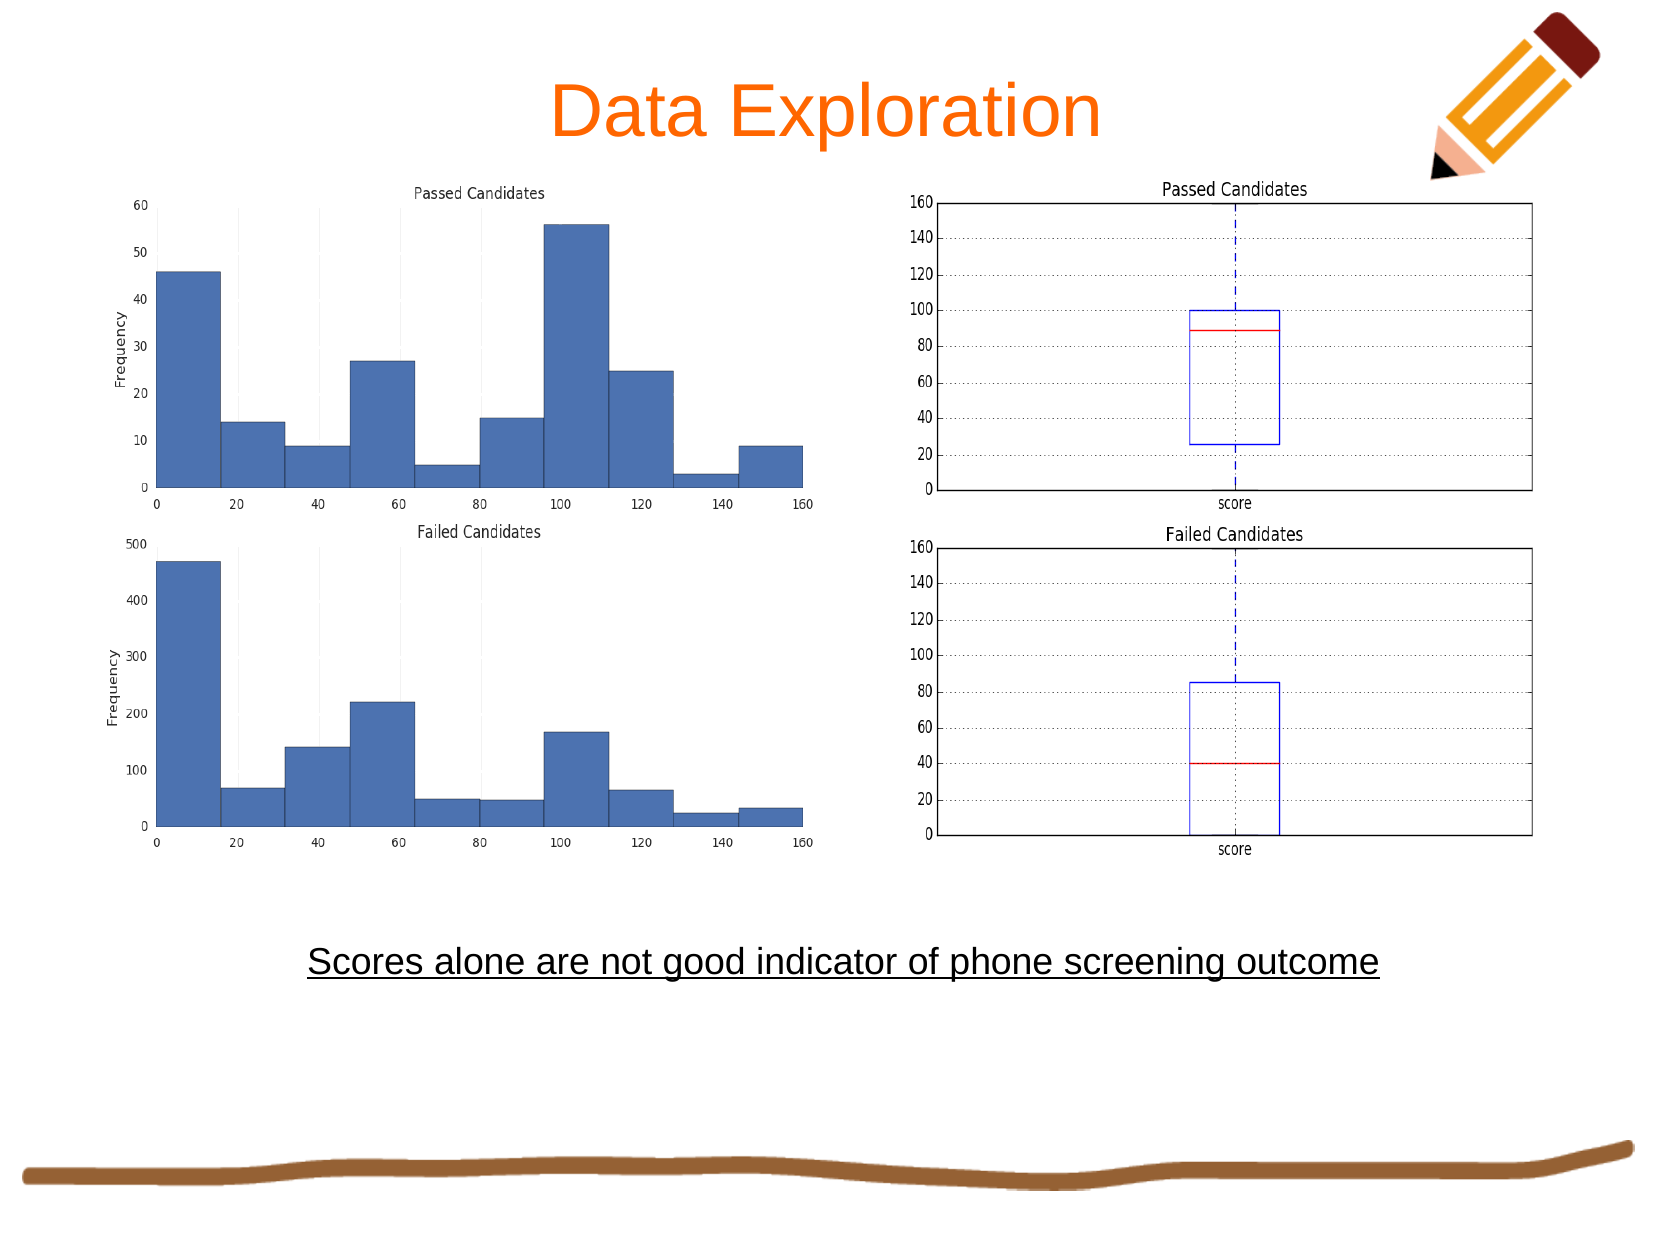

# Data Exploration
Scores alone are not good indicator of phone screening outcome